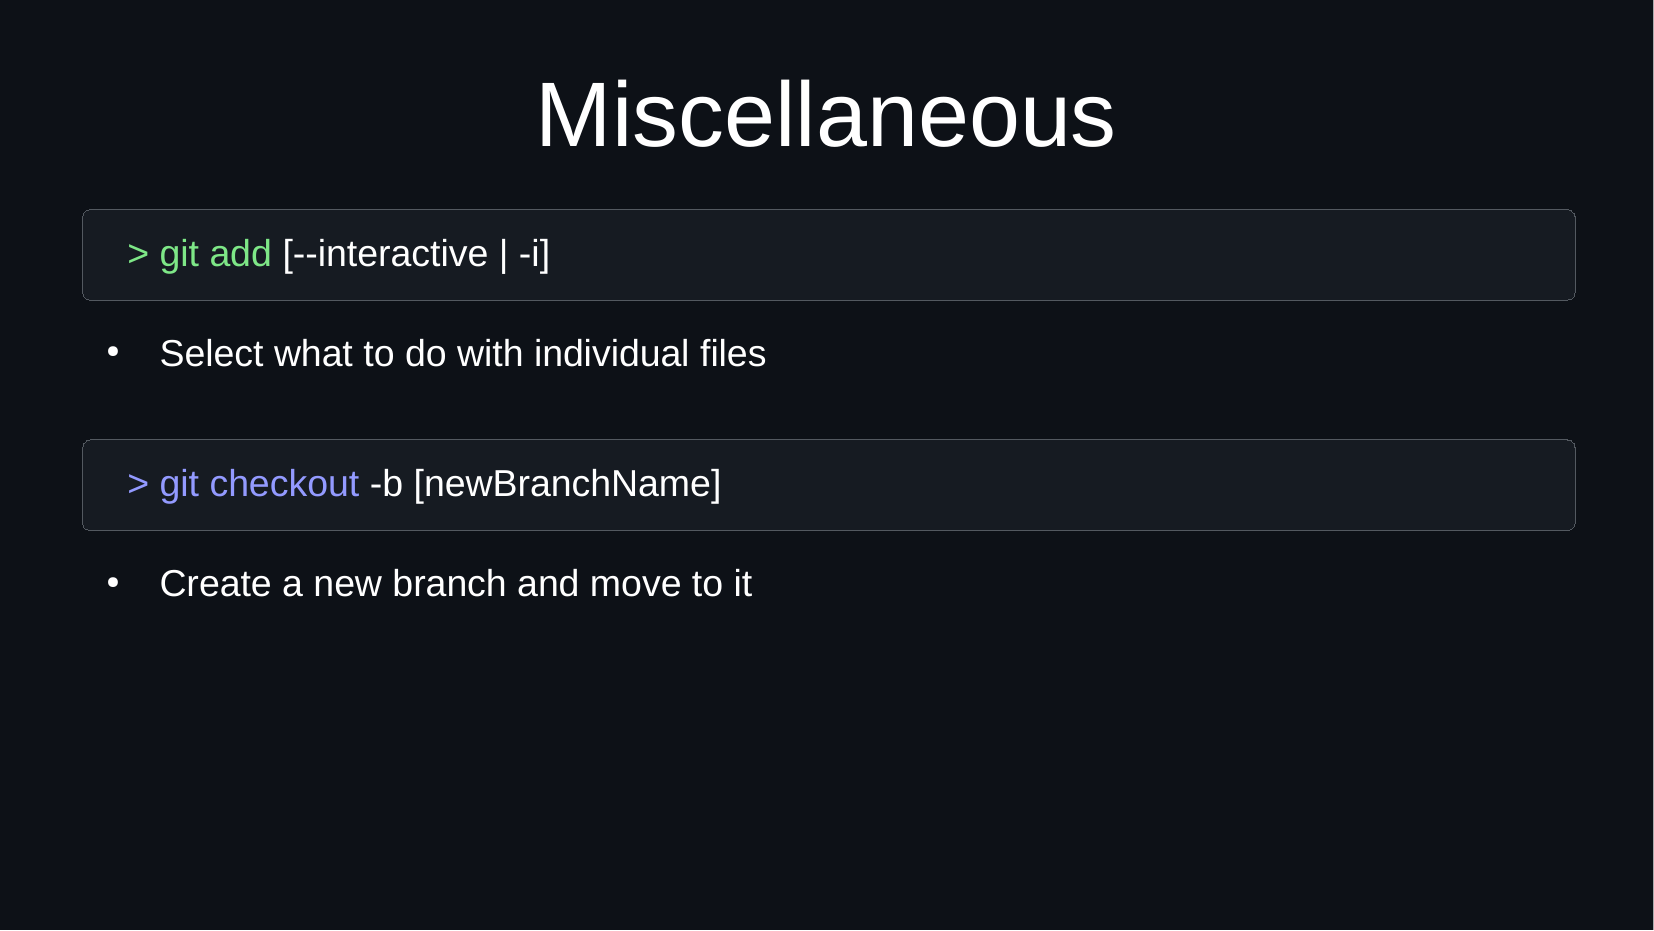

# Miscellaneous
> git add [--interactive | -i]
Select what to do with individual files
> git checkout -b [newBranchName]
Create a new branch and move to it